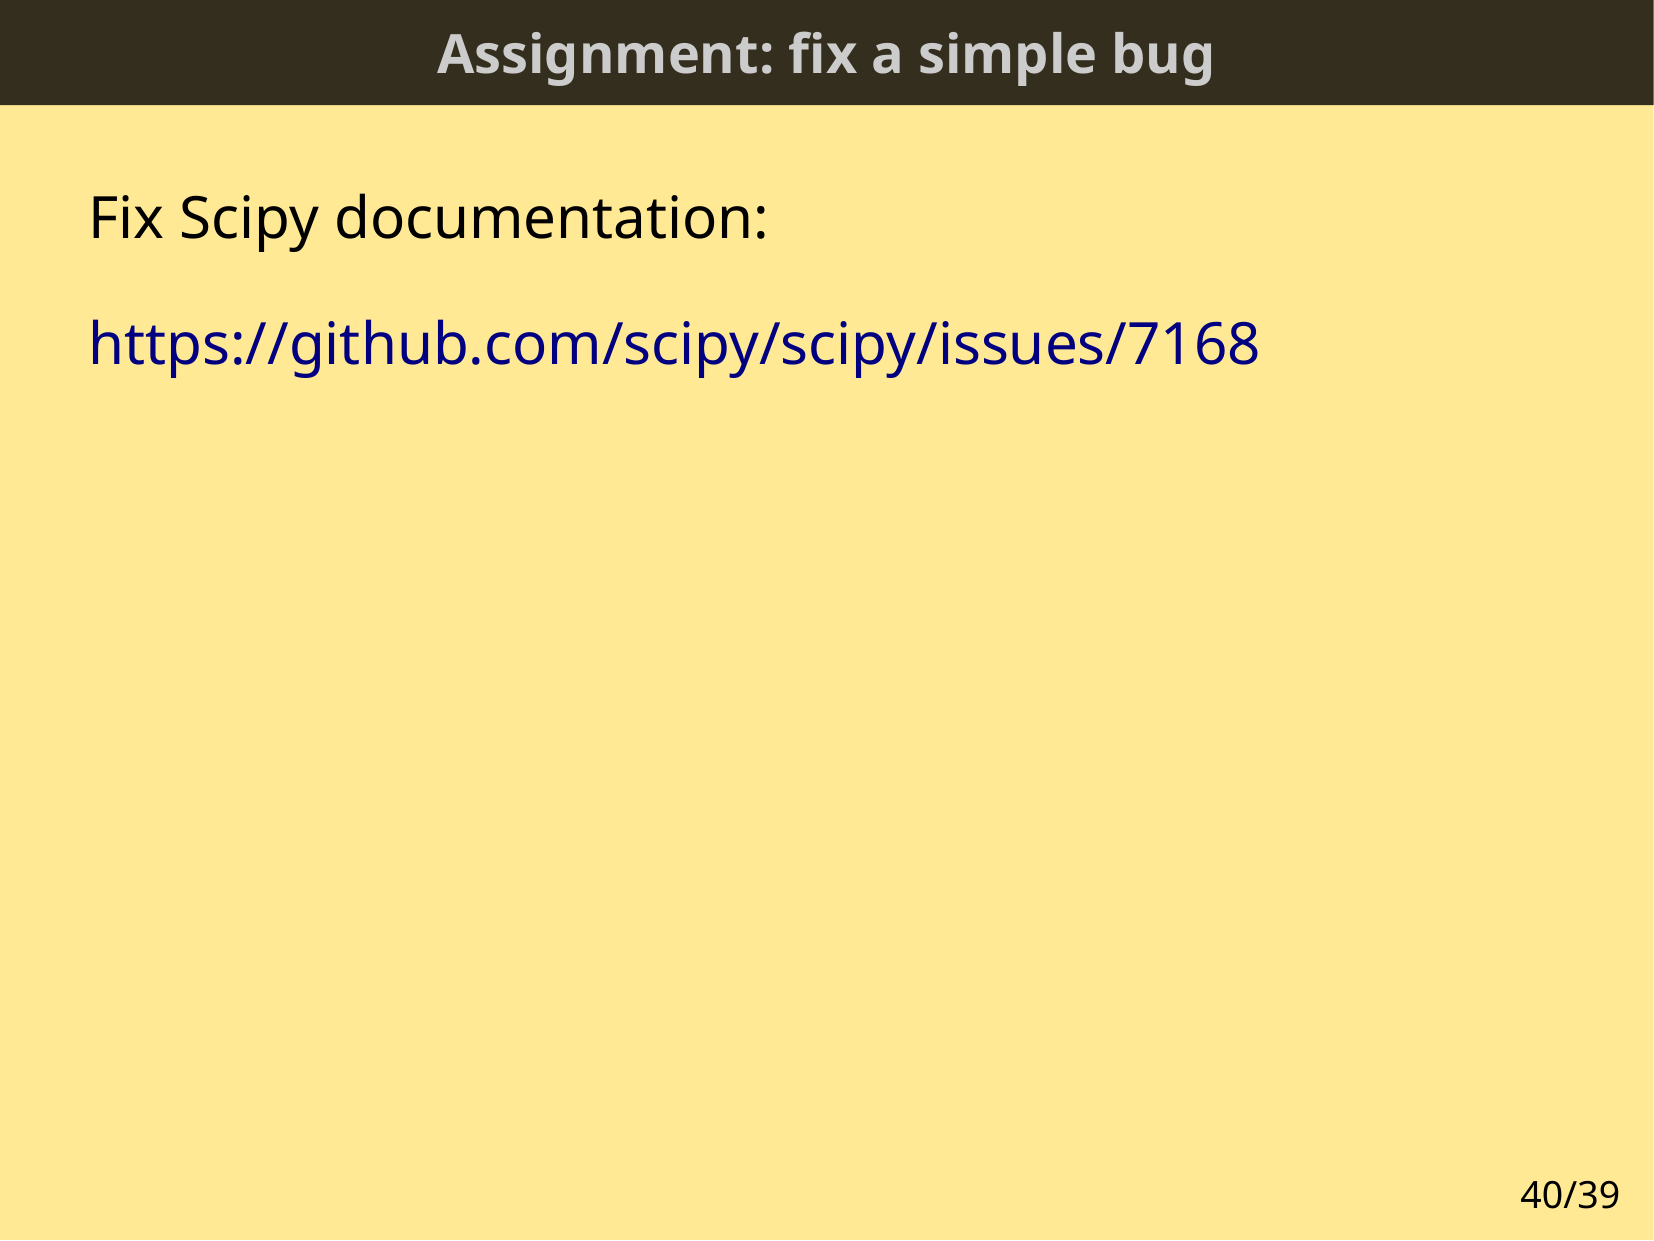

# Assignment: fix a simple bug
Fix Scipy documentation:
https://github.com/scipy/scipy/issues/7168